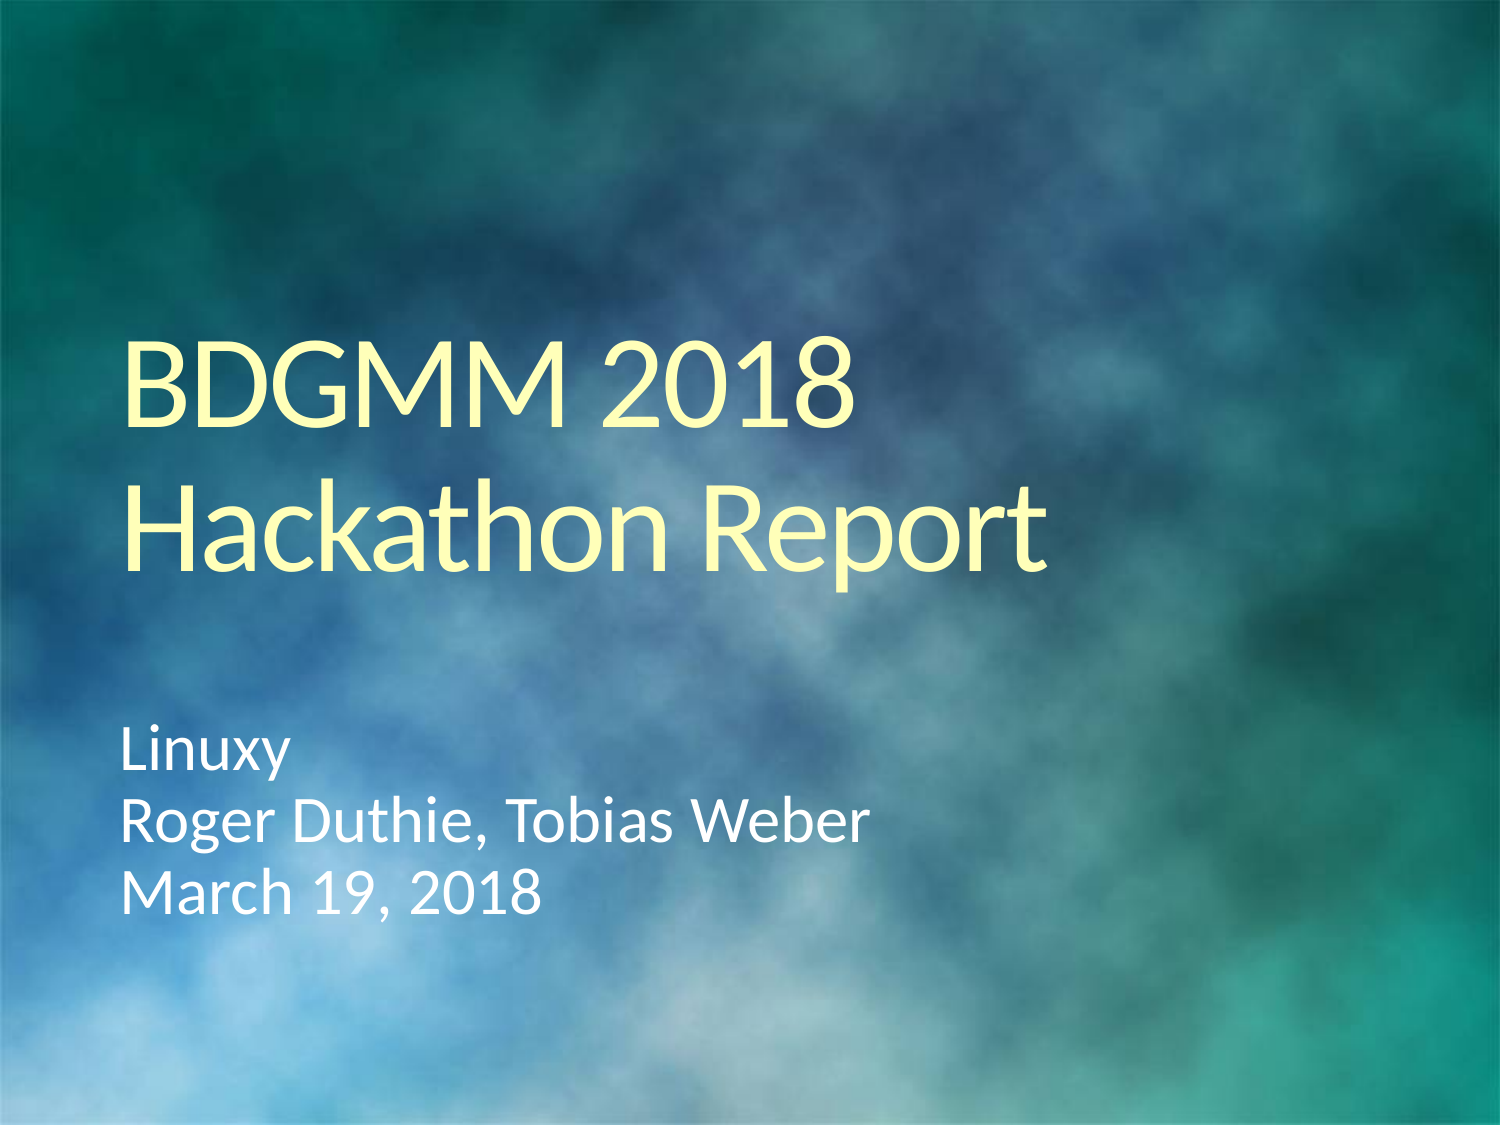

# BDGMM 2018 Hackathon Report
Linuxy
Roger Duthie, Tobias Weber
March 19, 2018